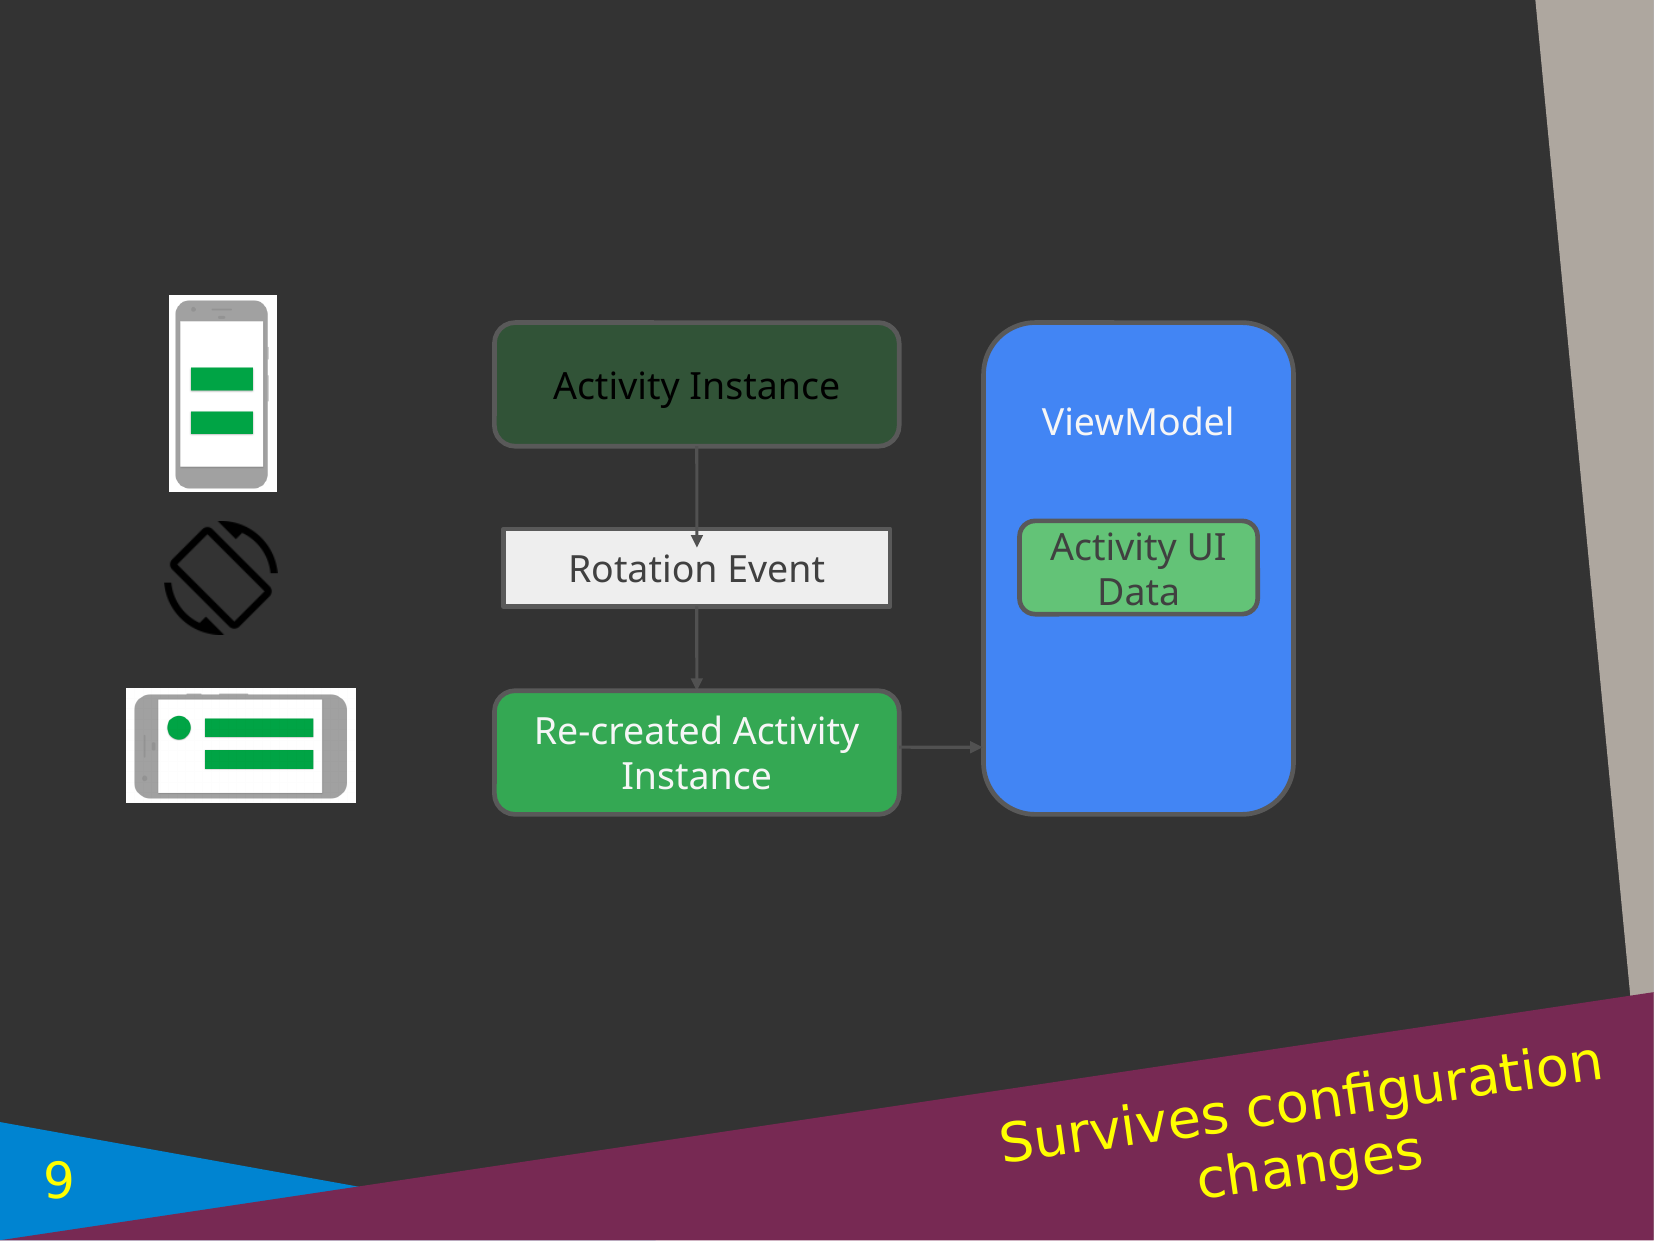

Activity Instance
ViewModel
Activity UI Data
Rotation Event
Re-created Activity Instance
# Survives configuration changes
9